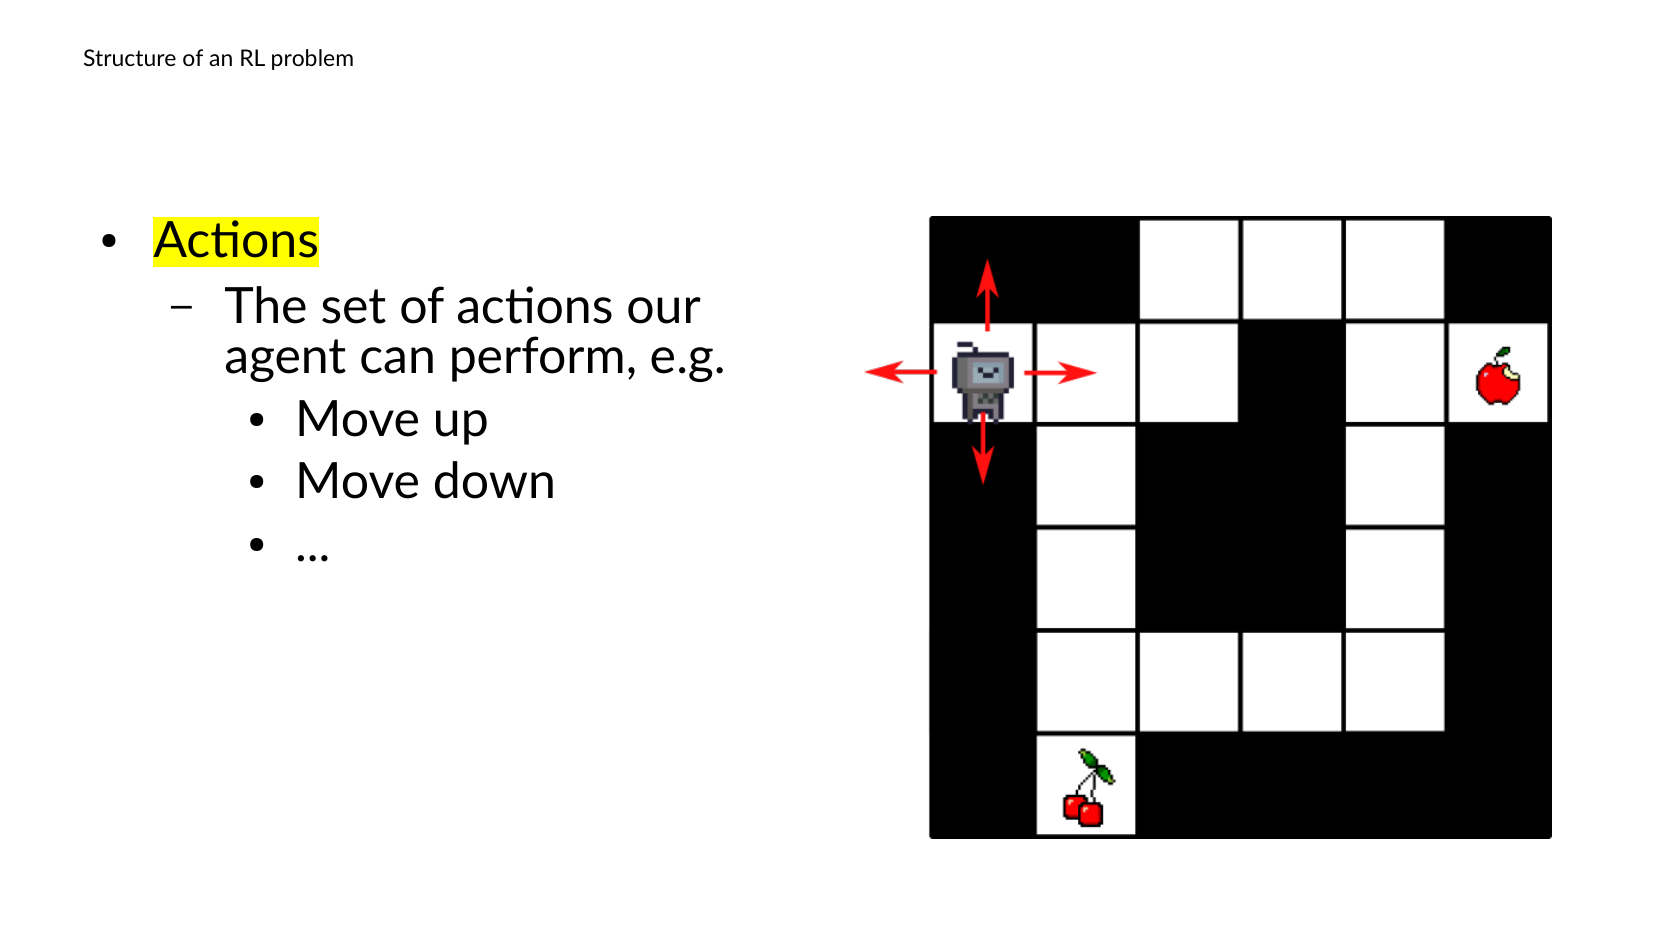

# Structure of an RL problem
Actions
The set of actions our agent can perform, e.g.
Move up
Move down
...